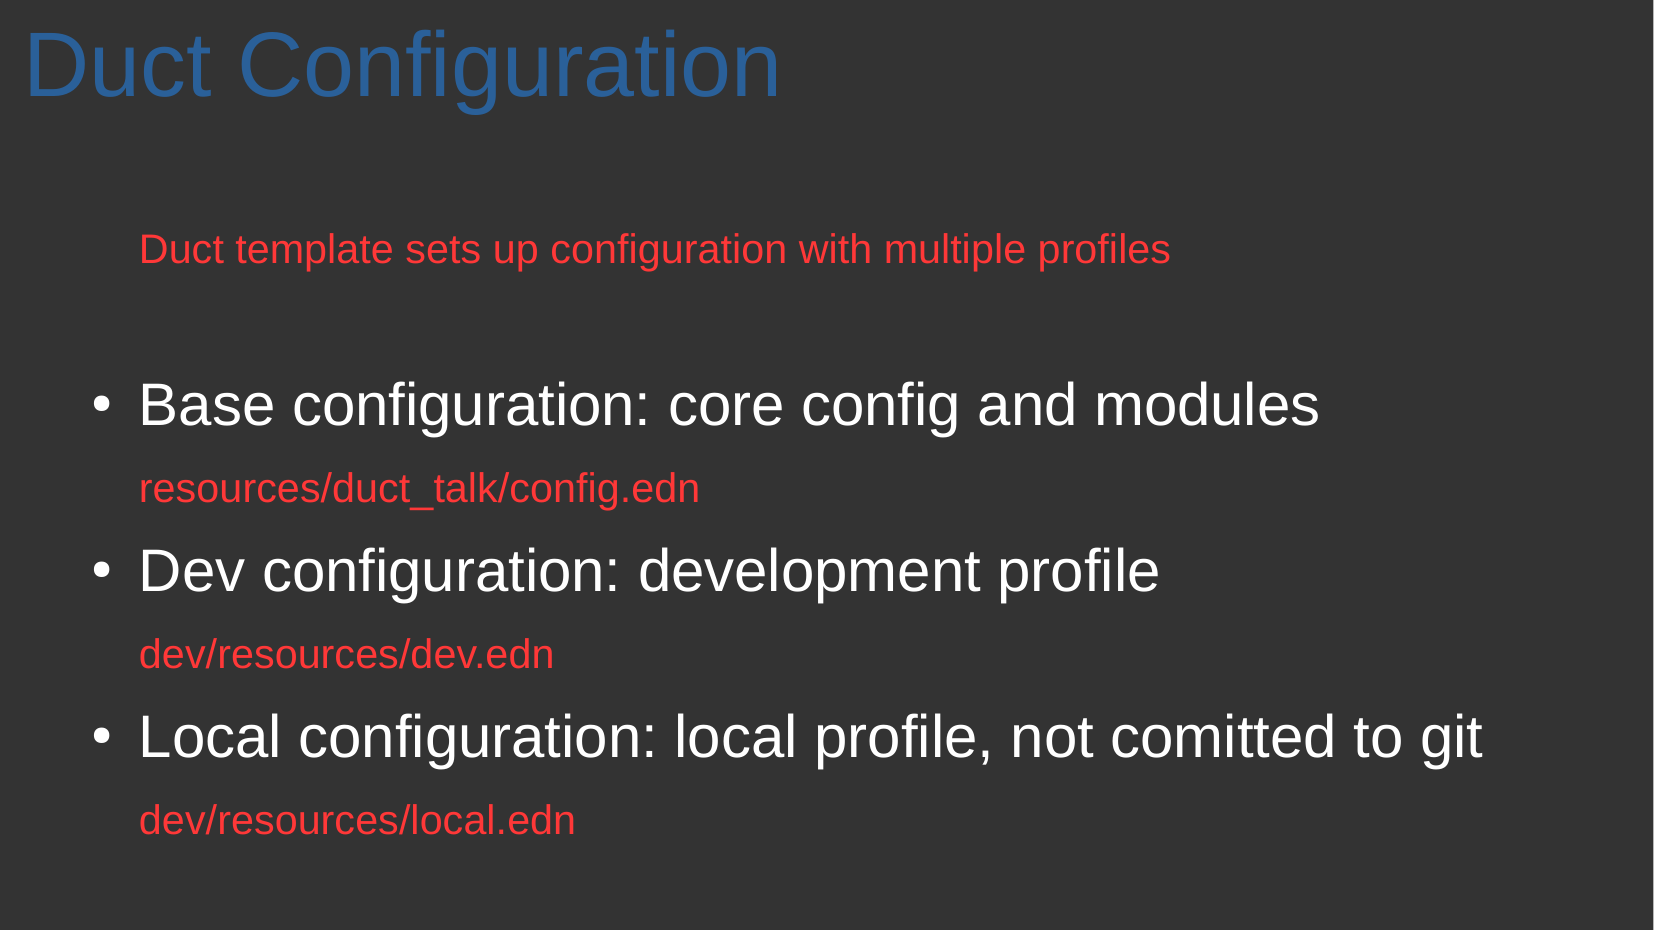

# Duct Configuration
Duct template sets up configuration with multiple profiles
Base configuration: core config and modules
resources/duct_talk/config.edn
Dev configuration: development profile
dev/resources/dev.edn
Local configuration: local profile, not comitted to git
dev/resources/local.edn